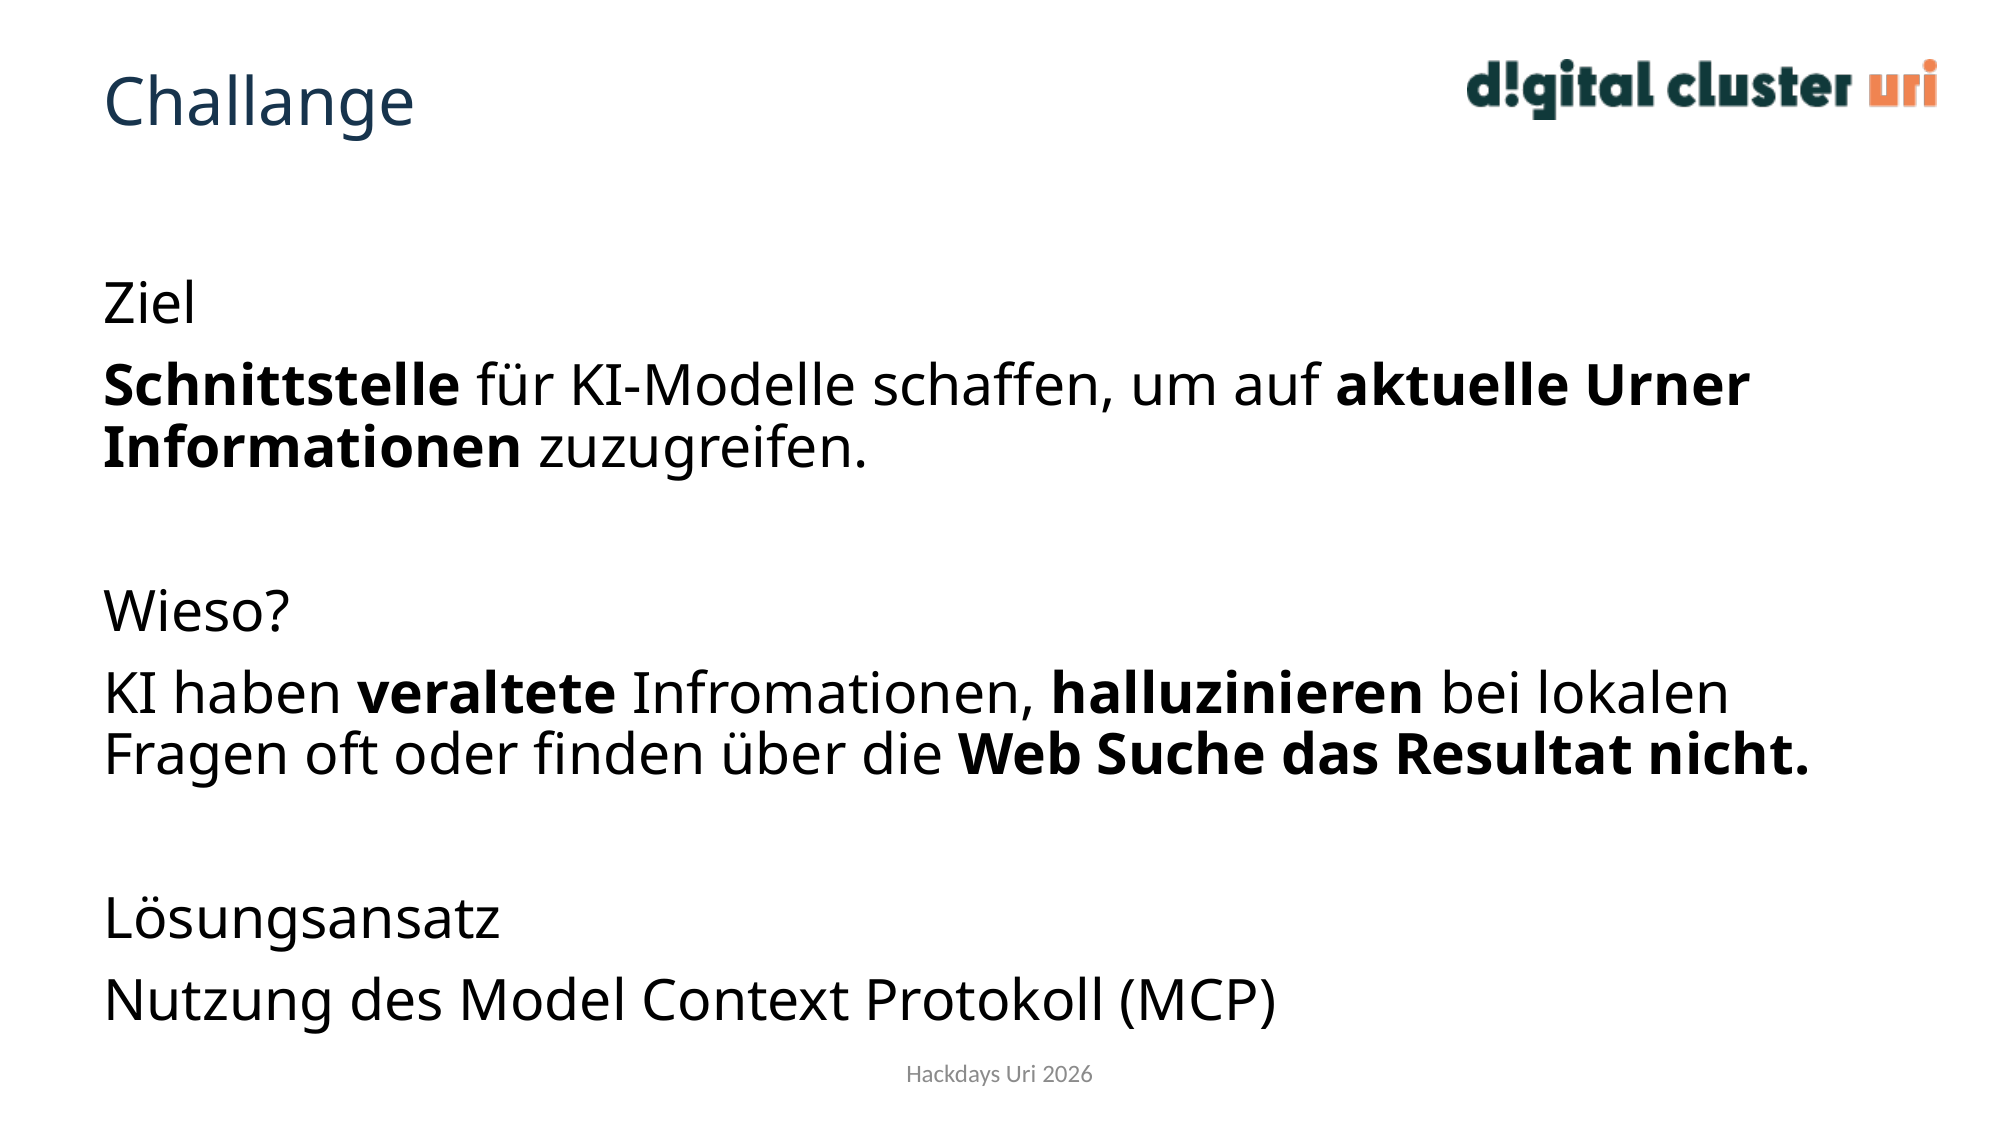

# Challange
Ziel
Schnittstelle für KI-Modelle schaffen, um auf aktuelle Urner Informationen zuzugreifen.
Wieso?
KI haben veraltete Infromationen, halluzinieren bei lokalen Fragen oft oder finden über die Web Suche das Resultat nicht.
Lösungsansatz
Nutzung des Model Context Protokoll (MCP)
Hackdays Uri 2026